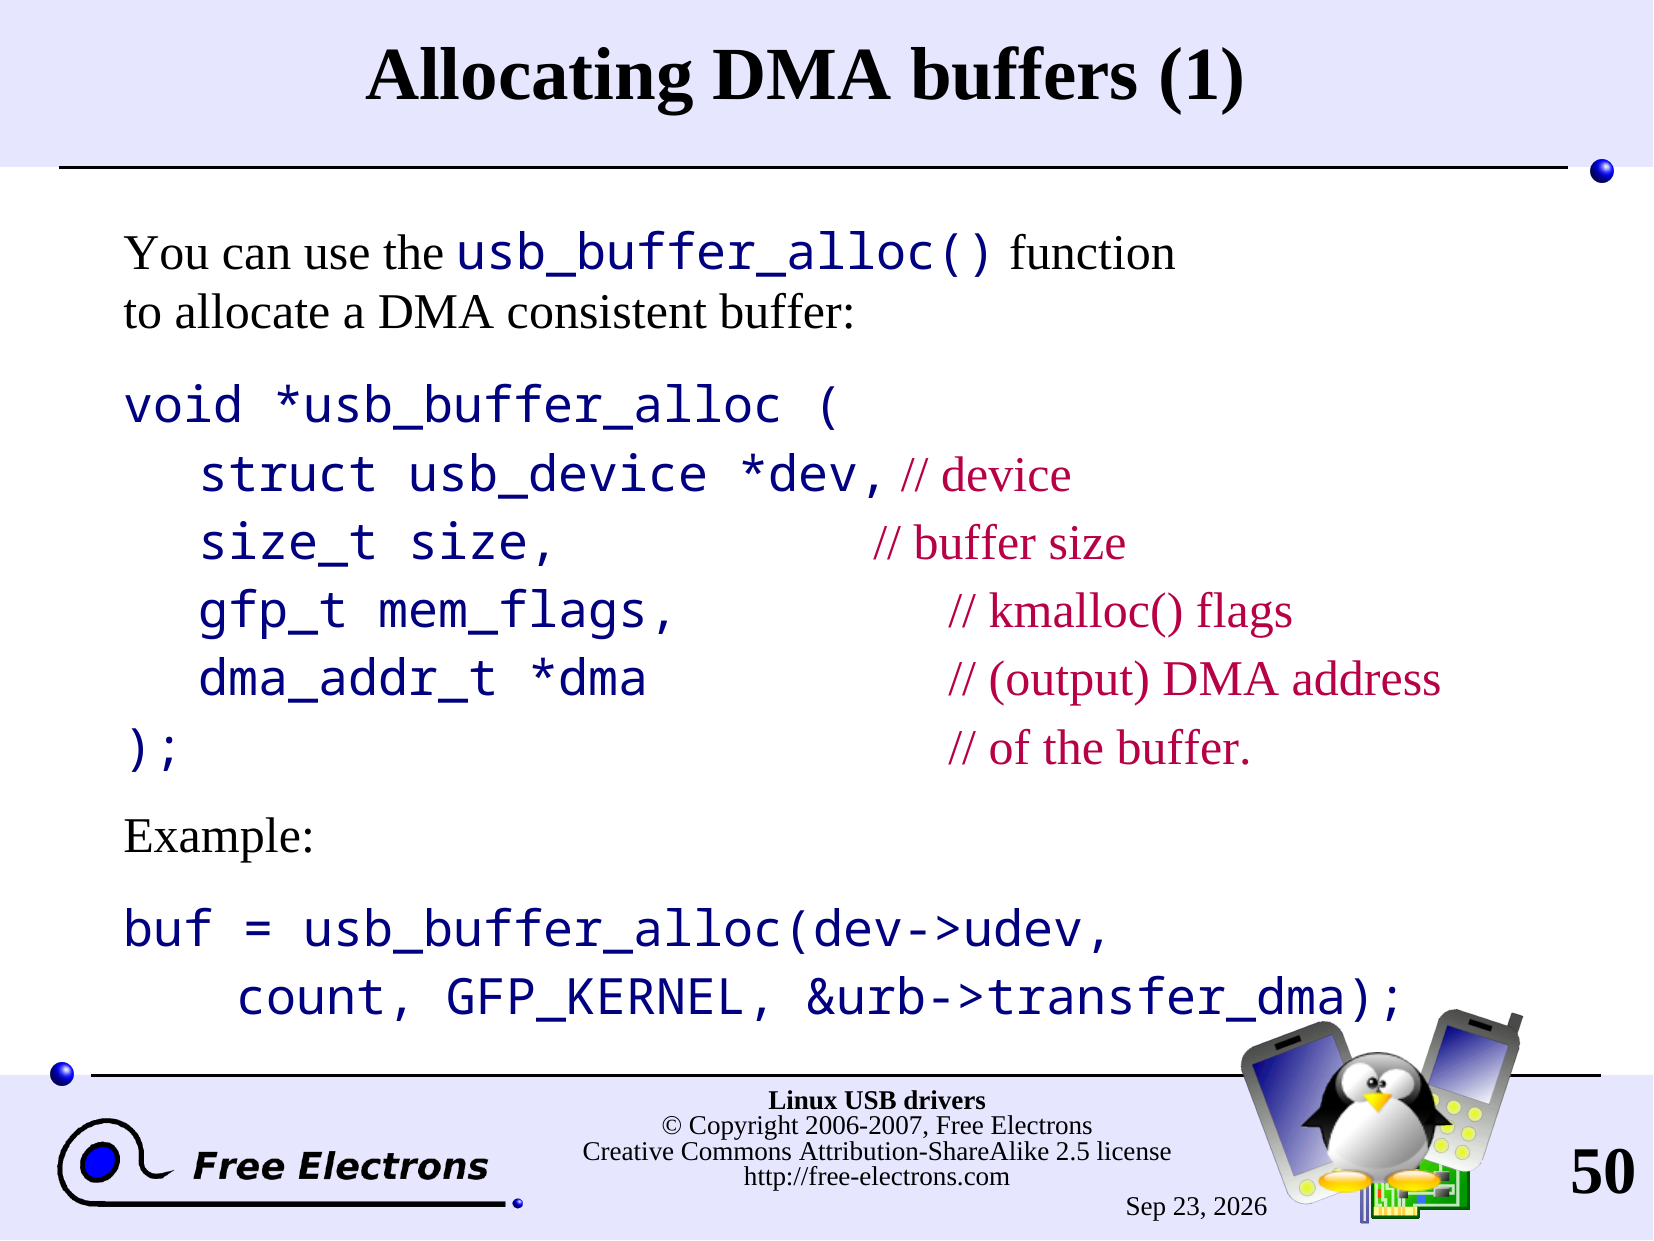

# Allocating DMA buffers (1)
You can use the usb_buffer_alloc() function
to allocate a DMA consistent buffer:
void *usb_buffer_alloc (
	struct usb_device *dev, // device
	size_t size, 					// buffer size
	gfp_t mem_flags,				// kmalloc() flags
	dma_addr_t *dma				// (output) DMA address
);											// of the buffer.
Example:
buf = usb_buffer_alloc(dev->udev,
 count, GFP_KERNEL, &urb->transfer_dma);